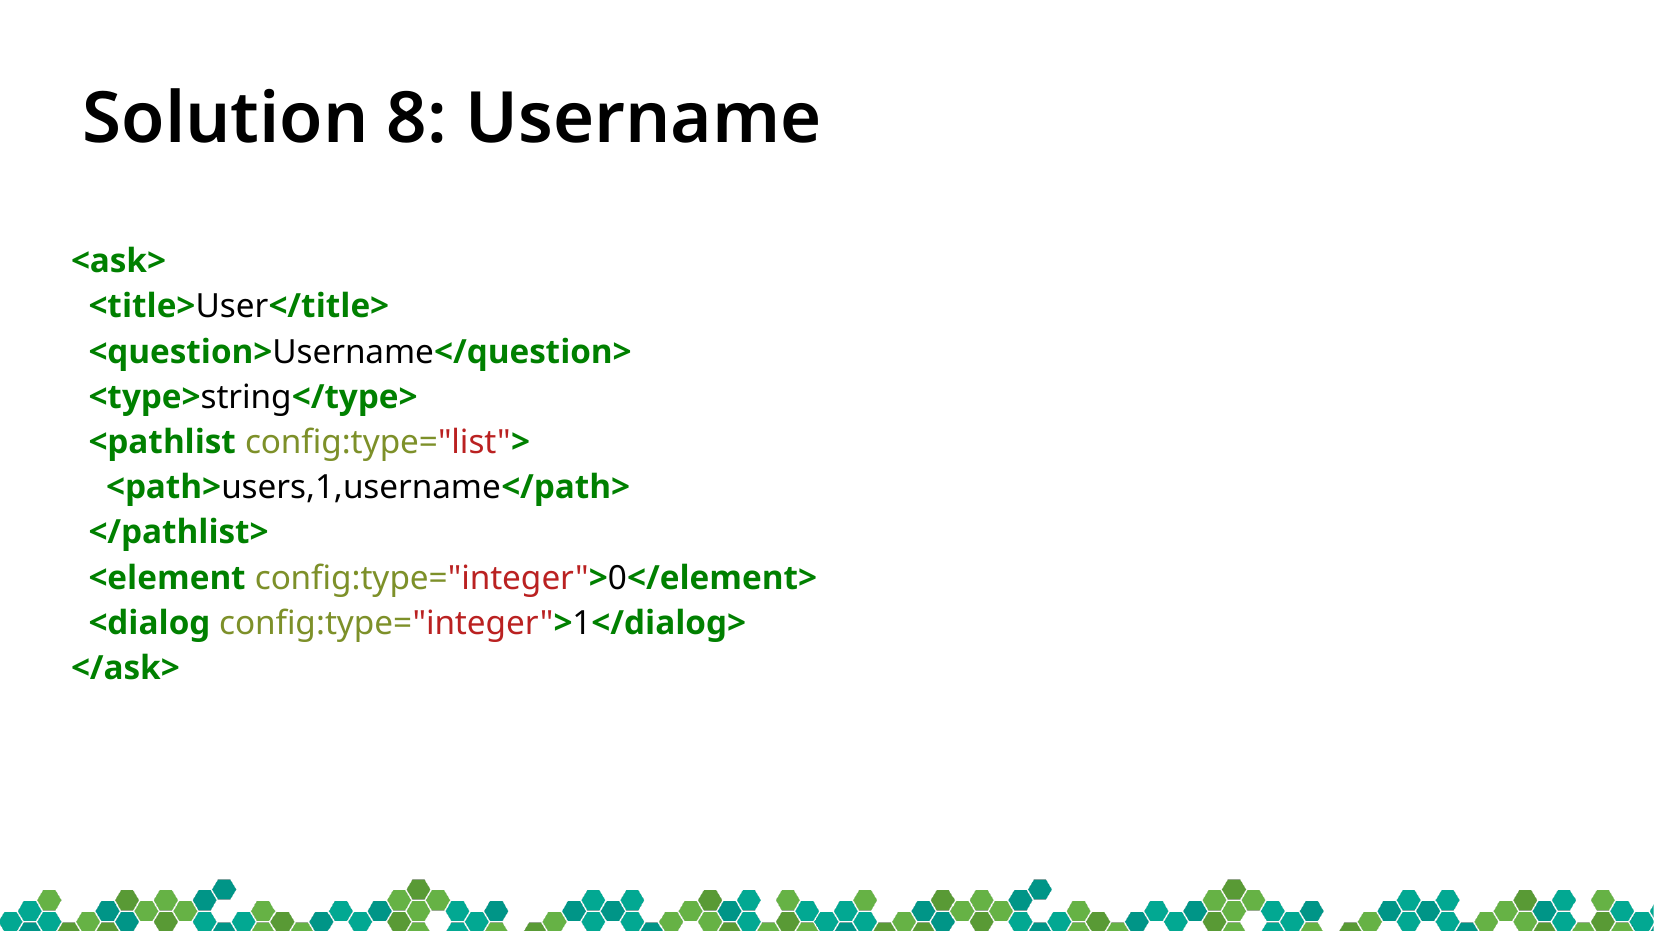

# Solution 8: Username
<ask>
 <title>User</title>
 <question>Username</question>
 <type>string</type>
 <pathlist config:type="list">
 <path>users,1,username</path>
 </pathlist>
 <element config:type="integer">0</element>
 <dialog config:type="integer">1</dialog>
</ask>